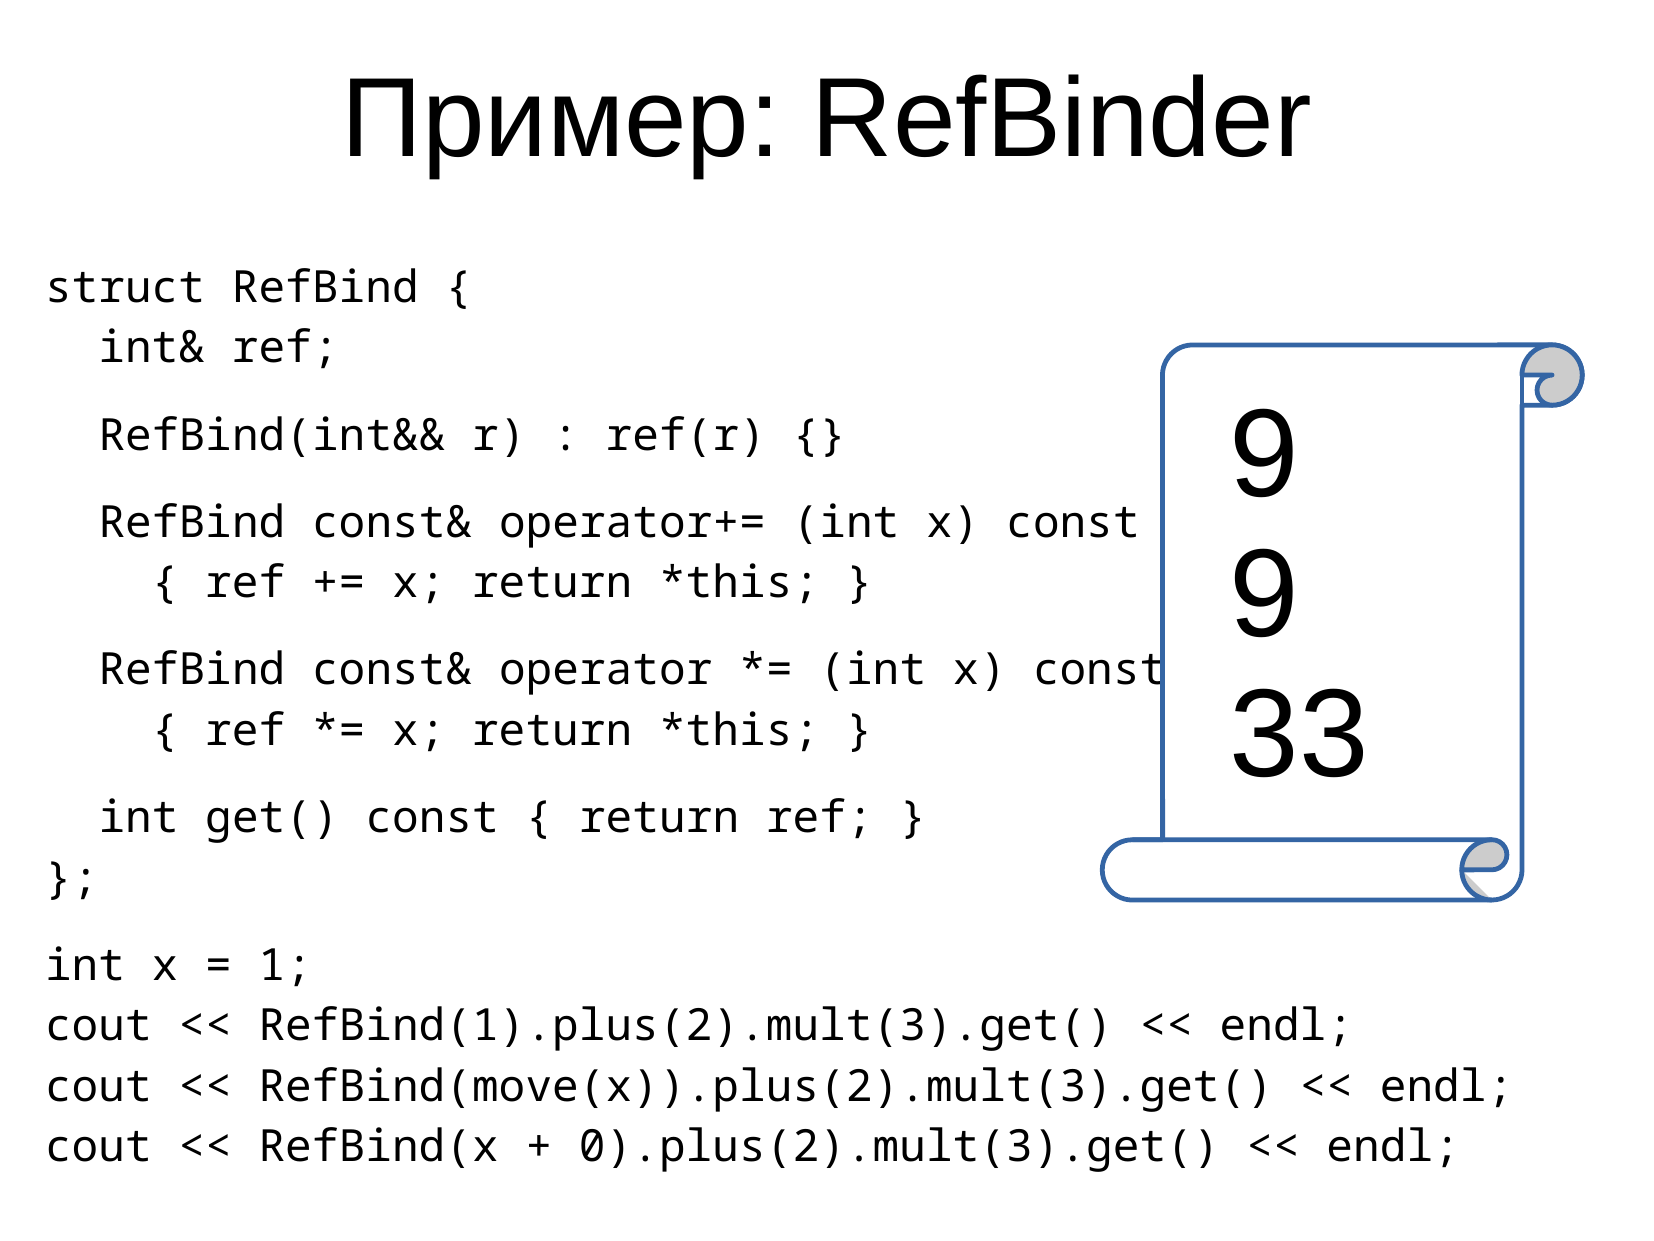

# Пример: RefBinder
struct RefBind {
 int& ref;
 RefBind(int&& r) : ref(r) {}
 RefBind const& operator+= (int x) const
 { ref += x; return *this; }
 RefBind const& operator *= (int x) const
 { ref *= x; return *this; }
 int get() const { return ref; }
};
int x = 1;
cout << RefBind(1).plus(2).mult(3).get() << endl;
cout << RefBind(move(x)).plus(2).mult(3).get() << endl;
cout << RefBind(x + 0).plus(2).mult(3).get() << endl;
9
9
33